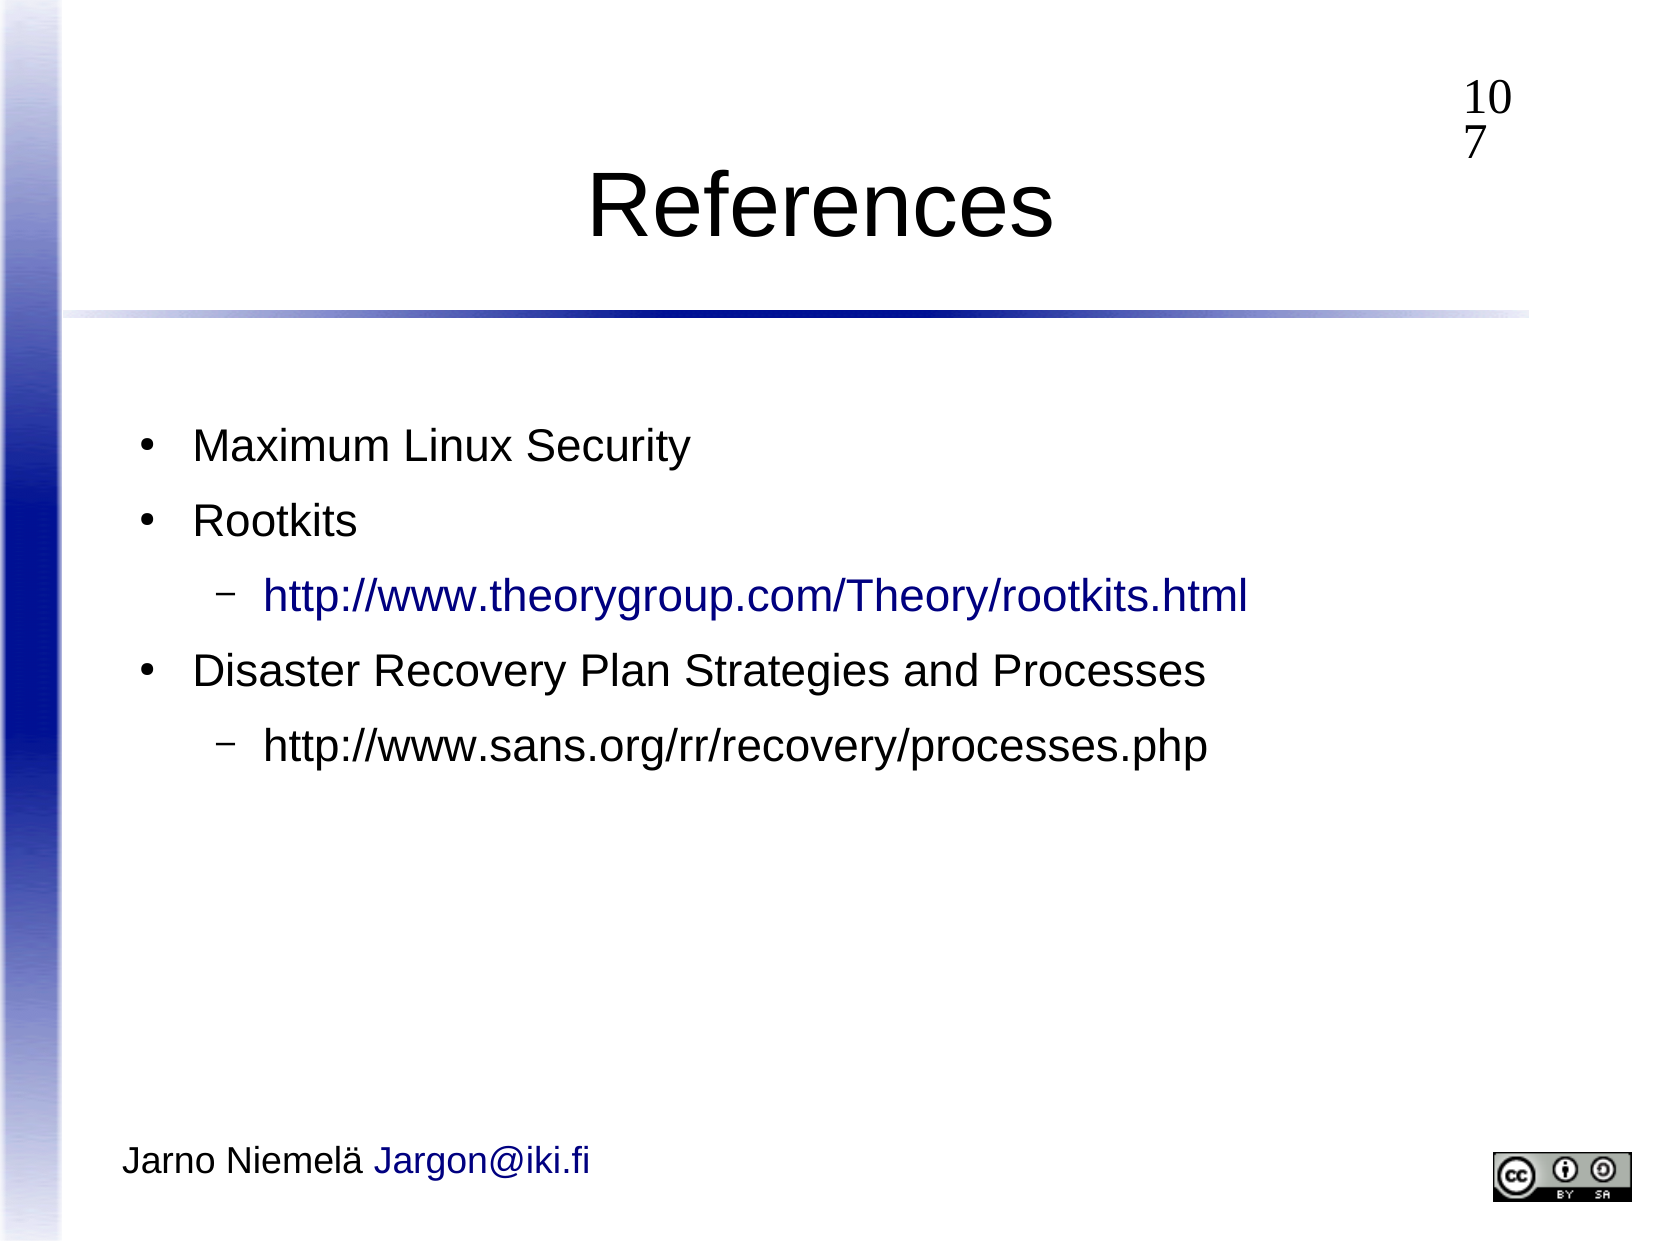

# References
Maximum Linux Security
Rootkits
http://www.theorygroup.com/Theory/rootkits.html
Disaster Recovery Plan Strategies and Processes
http://www.sans.org/rr/recovery/processes.php